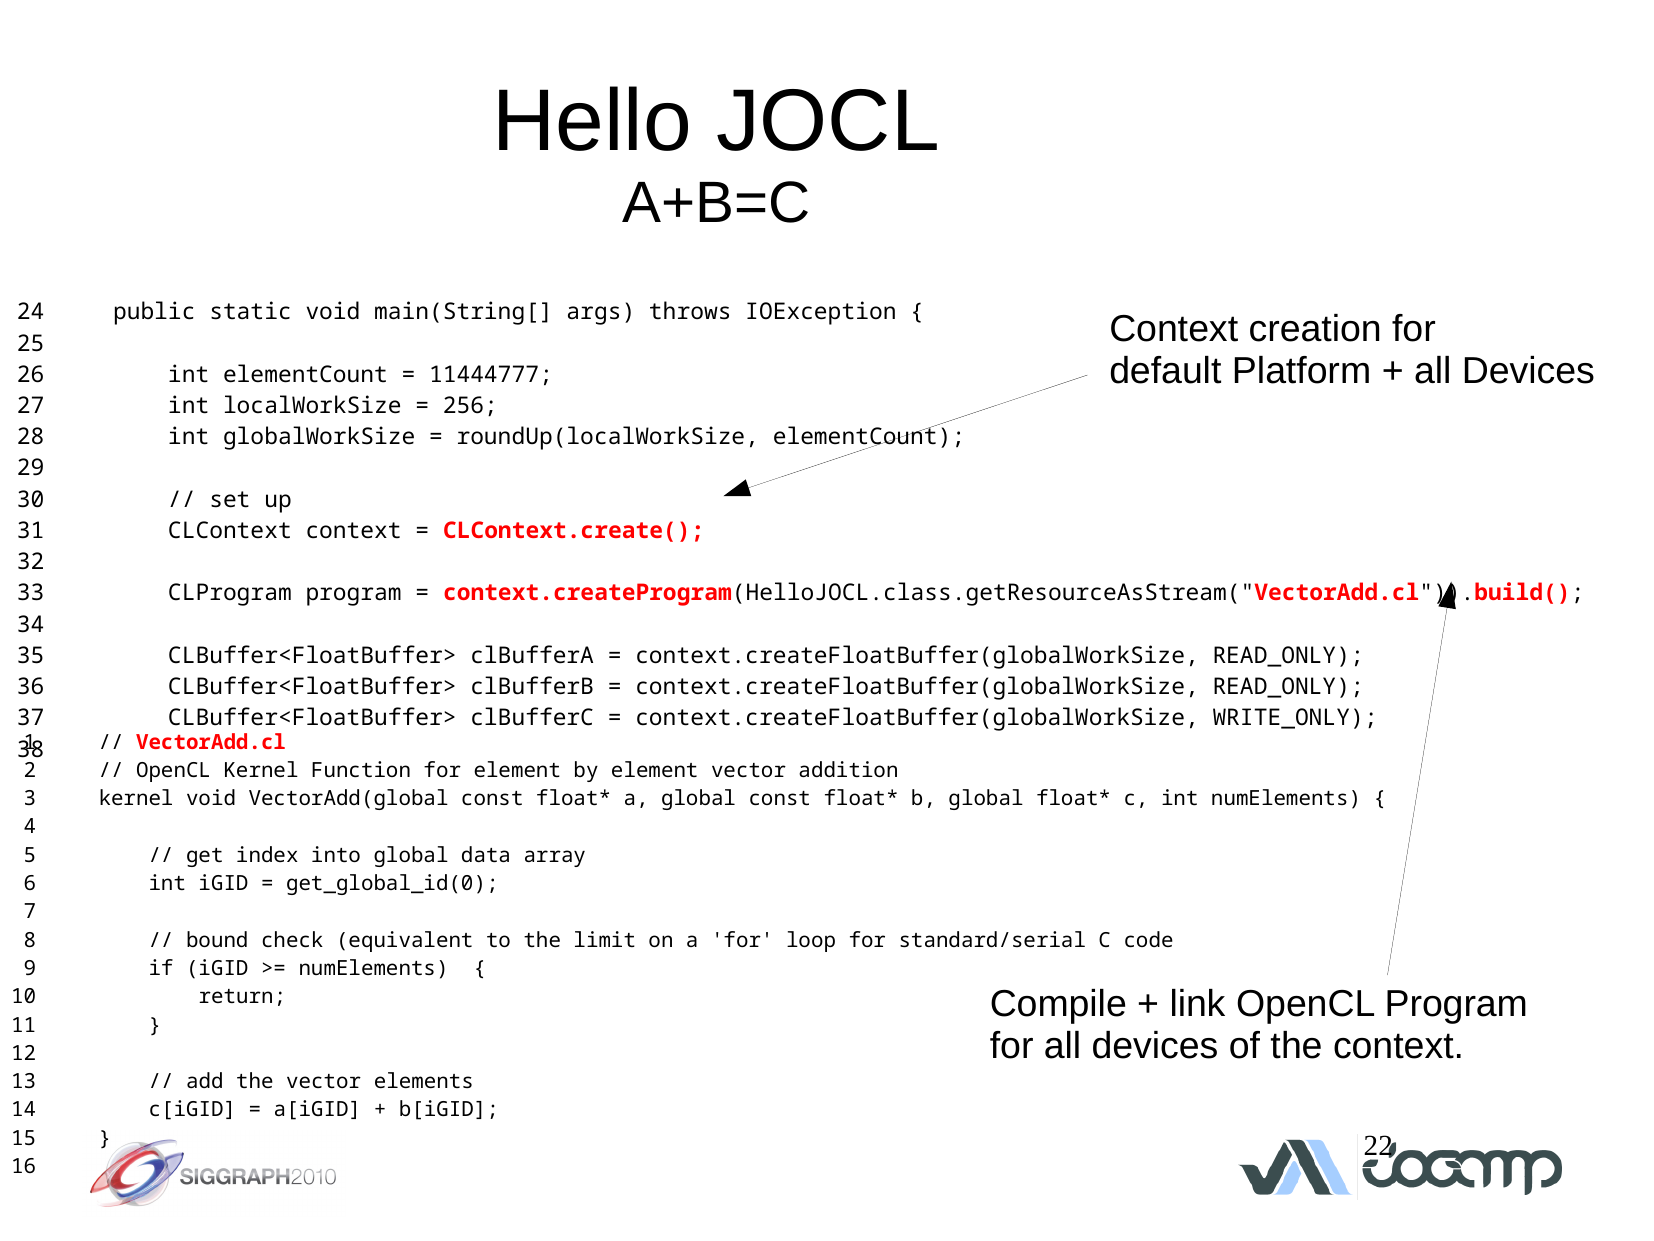

# Hello JOCL A+B=C
24 public static void main(String[] args) throws IOException {
25
26 int elementCount = 11444777;
27 int localWorkSize = 256;
28 int globalWorkSize = roundUp(localWorkSize, elementCount);
29
30 // set up
31 CLContext context = CLContext.create();
32
33 CLProgram program = context.createProgram(HelloJOCL.class.getResourceAsStream("VectorAdd.cl")).build();
34
35 CLBuffer<FloatBuffer> clBufferA = context.createFloatBuffer(globalWorkSize, READ_ONLY);
36 CLBuffer<FloatBuffer> clBufferB = context.createFloatBuffer(globalWorkSize, READ_ONLY);
37 CLBuffer<FloatBuffer> clBufferC = context.createFloatBuffer(globalWorkSize, WRITE_ONLY);
38
Context creation for
default Platform + all Devices
 1 // VectorAdd.cl
 2 // OpenCL Kernel Function for element by element vector addition
 3 kernel void VectorAdd(global const float* a, global const float* b, global float* c, int numElements) {
 4
 5 // get index into global data array
 6 int iGID = get_global_id(0);
 7
 8 // bound check (equivalent to the limit on a 'for' loop for standard/serial C code
 9 if (iGID >= numElements) {
10 return;
11 }
12
13 // add the vector elements
14 c[iGID] = a[iGID] + b[iGID];
15 }
16
Compile + link OpenCL Program
for all devices of the context.
22